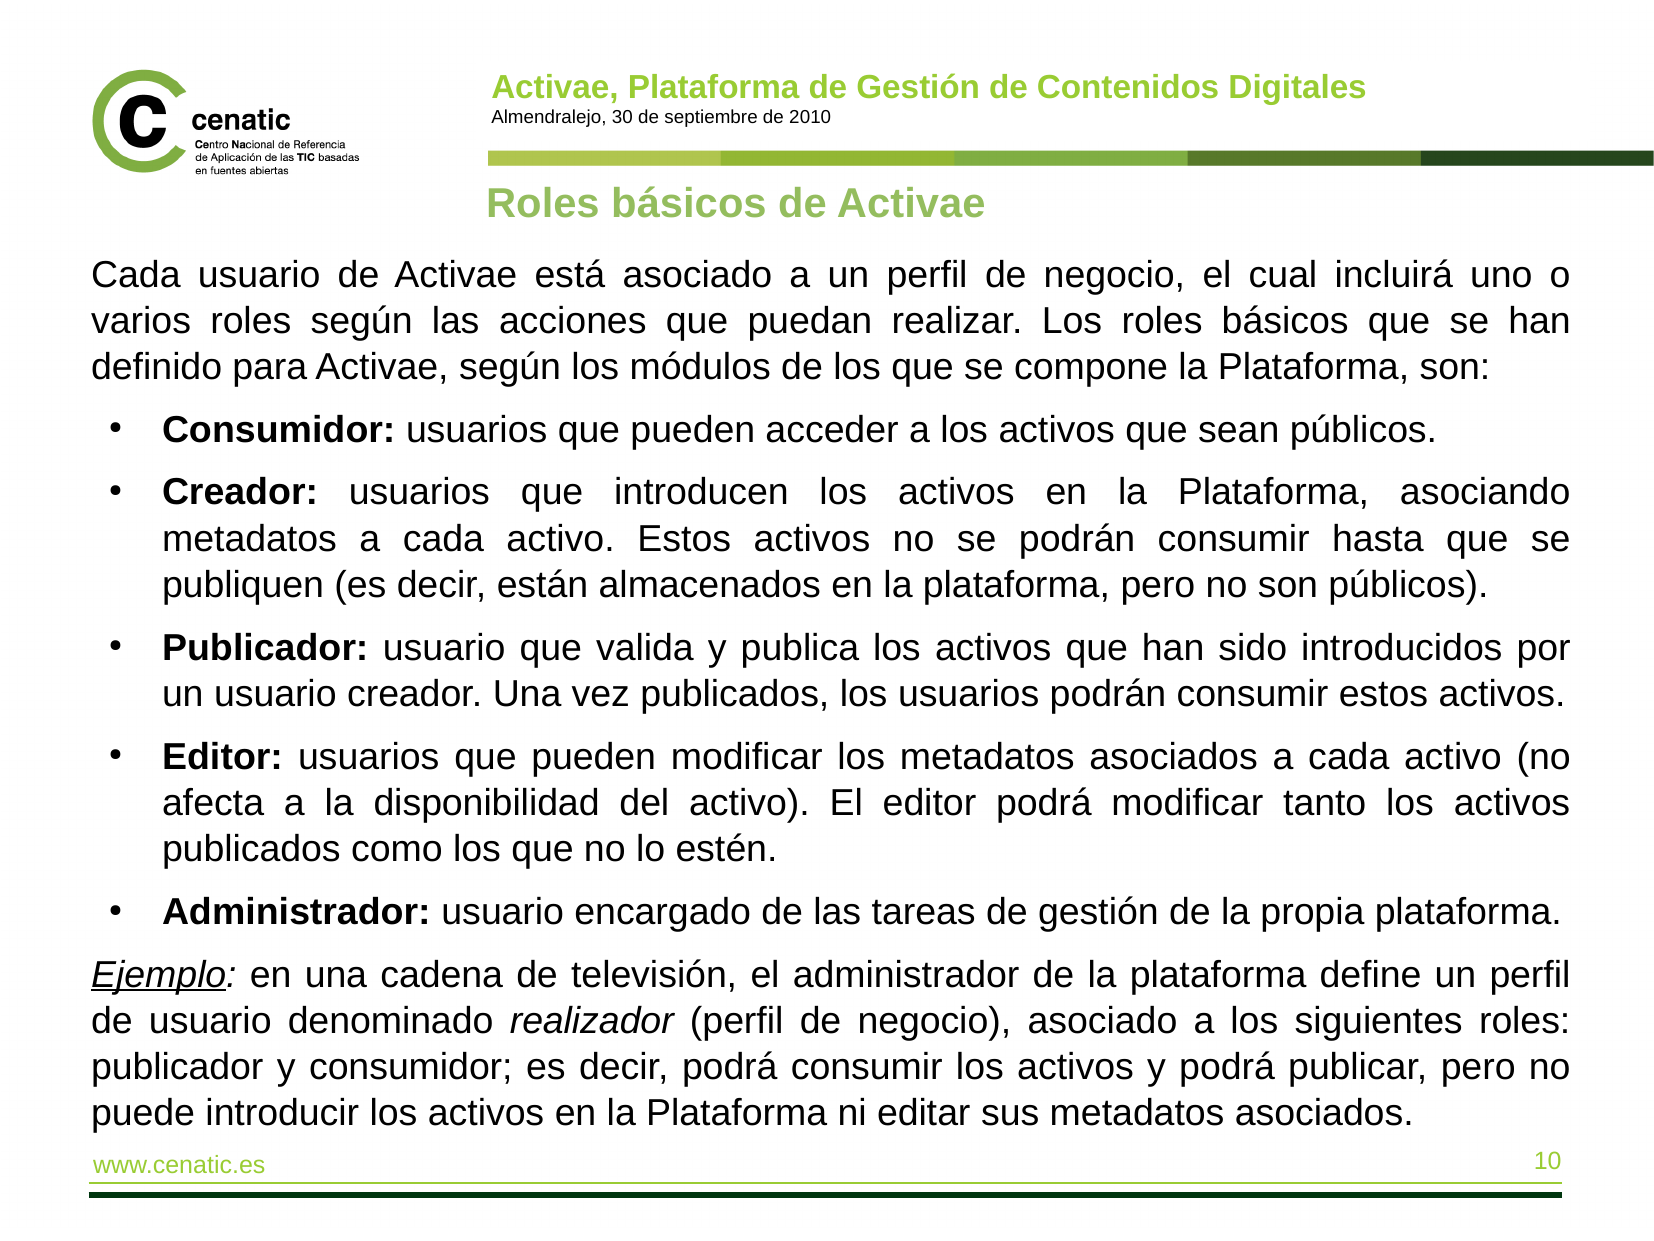

# Roles básicos de Activae
Cada usuario de Activae está asociado a un perfil de negocio, el cual incluirá uno o varios roles según las acciones que puedan realizar. Los roles básicos que se han definido para Activae, según los módulos de los que se compone la Plataforma, son:
Consumidor: usuarios que pueden acceder a los activos que sean públicos.
Creador: usuarios que introducen los activos en la Plataforma, asociando metadatos a cada activo. Estos activos no se podrán consumir hasta que se publiquen (es decir, están almacenados en la plataforma, pero no son públicos).
Publicador: usuario que valida y publica los activos que han sido introducidos por un usuario creador. Una vez publicados, los usuarios podrán consumir estos activos.
Editor: usuarios que pueden modificar los metadatos asociados a cada activo (no afecta a la disponibilidad del activo). El editor podrá modificar tanto los activos publicados como los que no lo estén.
Administrador: usuario encargado de las tareas de gestión de la propia plataforma.
Ejemplo: en una cadena de televisión, el administrador de la plataforma define un perfil de usuario denominado realizador (perfil de negocio), asociado a los siguientes roles: publicador y consumidor; es decir, podrá consumir los activos y podrá publicar, pero no puede introducir los activos en la Plataforma ni editar sus metadatos asociados.
10
www.cenatic.es